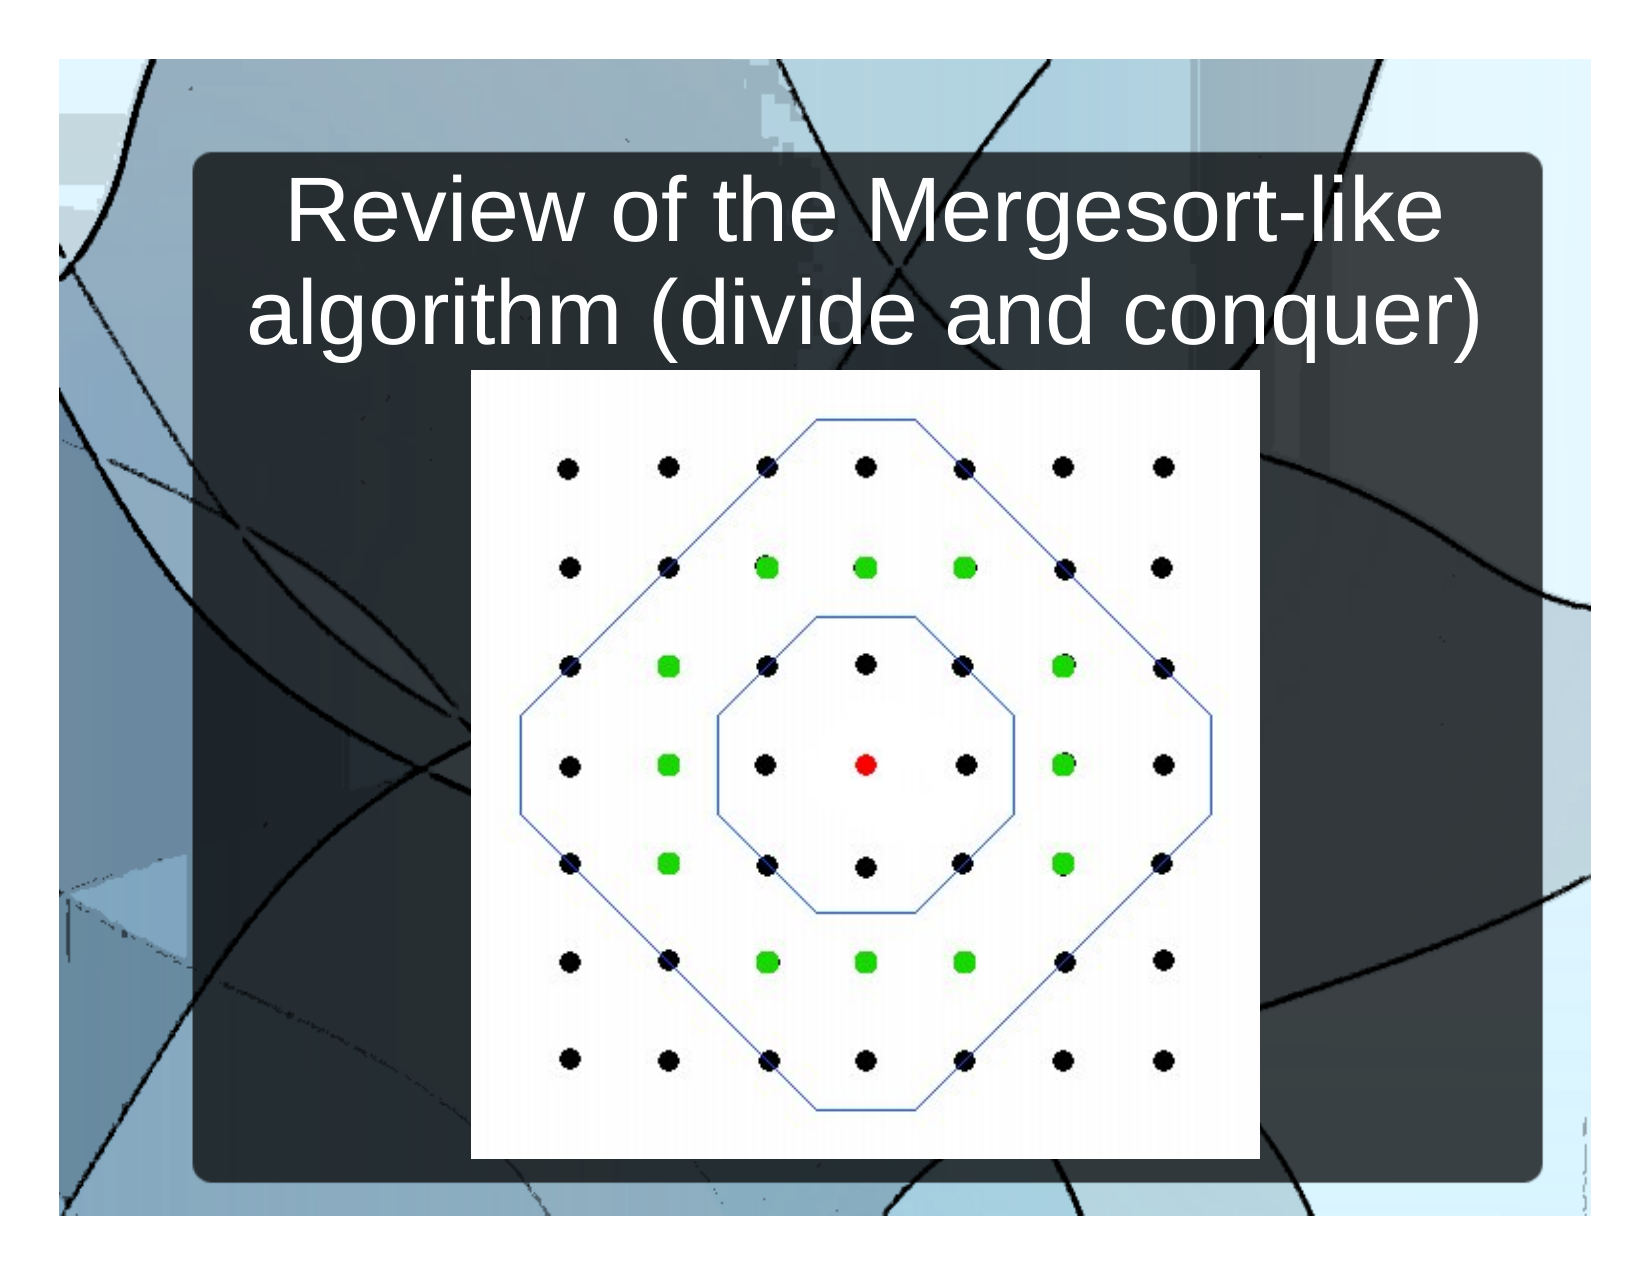

# Review of the Mergesort-like algorithm (divide and conquer)